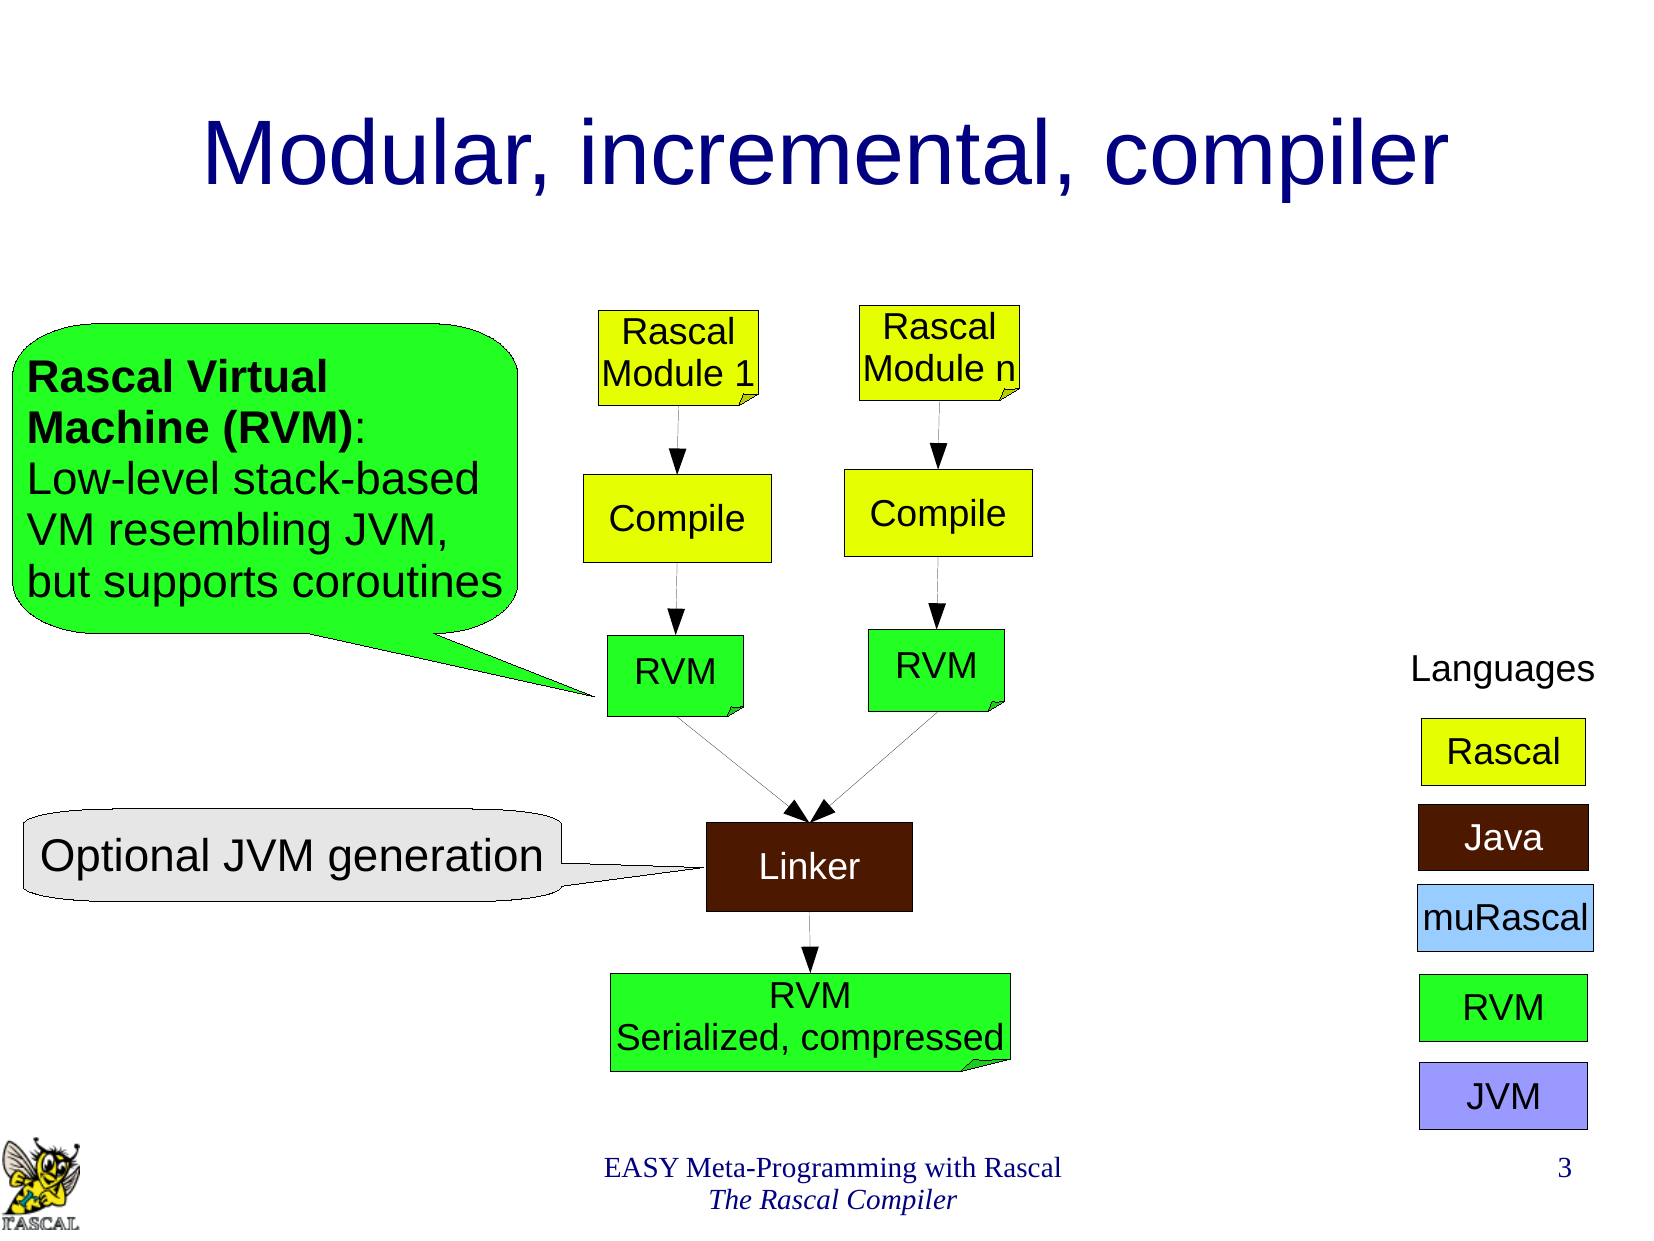

# Modular, incremental, compiler
Rascal
Module n
Compile
RVM
Rascal
Module 1
Compile
RVM
Rascal Virtual
Machine (RVM):
Low-level stack-based
VM resembling JVM,
but supports coroutines
Languages
Rascal
Java
muRascal
RVM
JVM
Optional JVM generation
Linker
RVM
Serialized, compressed
3